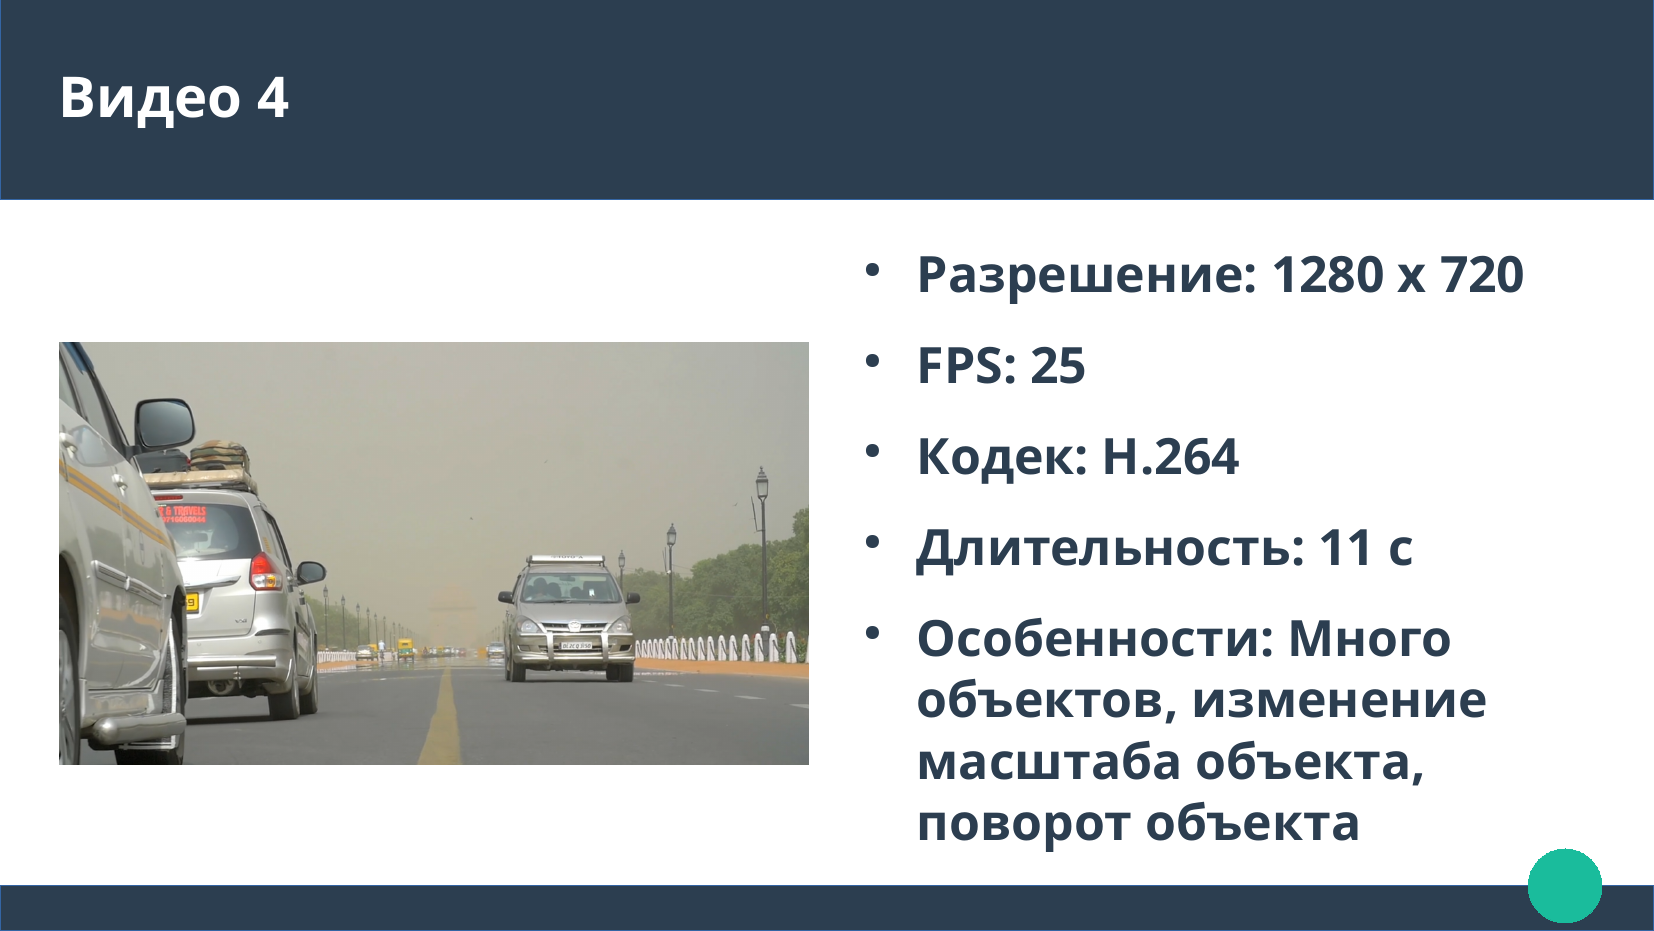

# Видео 4
Разрешение: 1280 x 720
FPS: 25
Кодек: H.264
Длительность: 11 с
Особенности: Много объектов, изменение масштаба объекта, поворот объекта